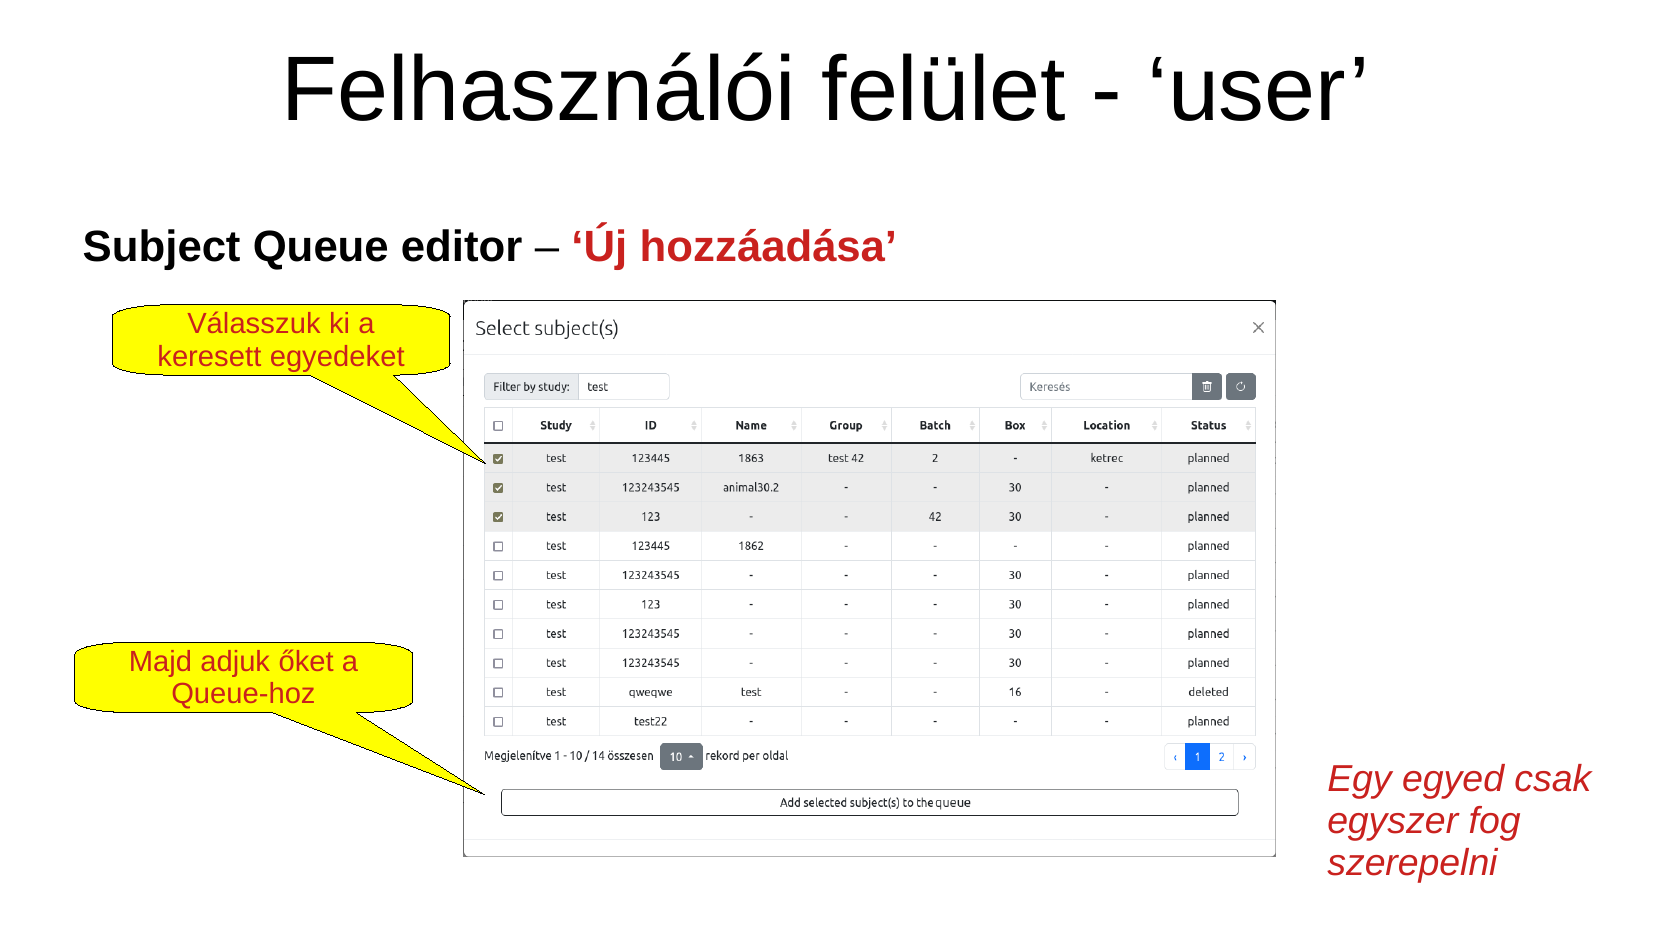

Felhasználói felület - ‘user’
# Subject Queue editor – ‘Új hozzáadása’
Válasszuk ki a keresett egyedeket
Majd adjuk őket a Queue-hoz
Egy egyed csak egyszer fog szerepelni